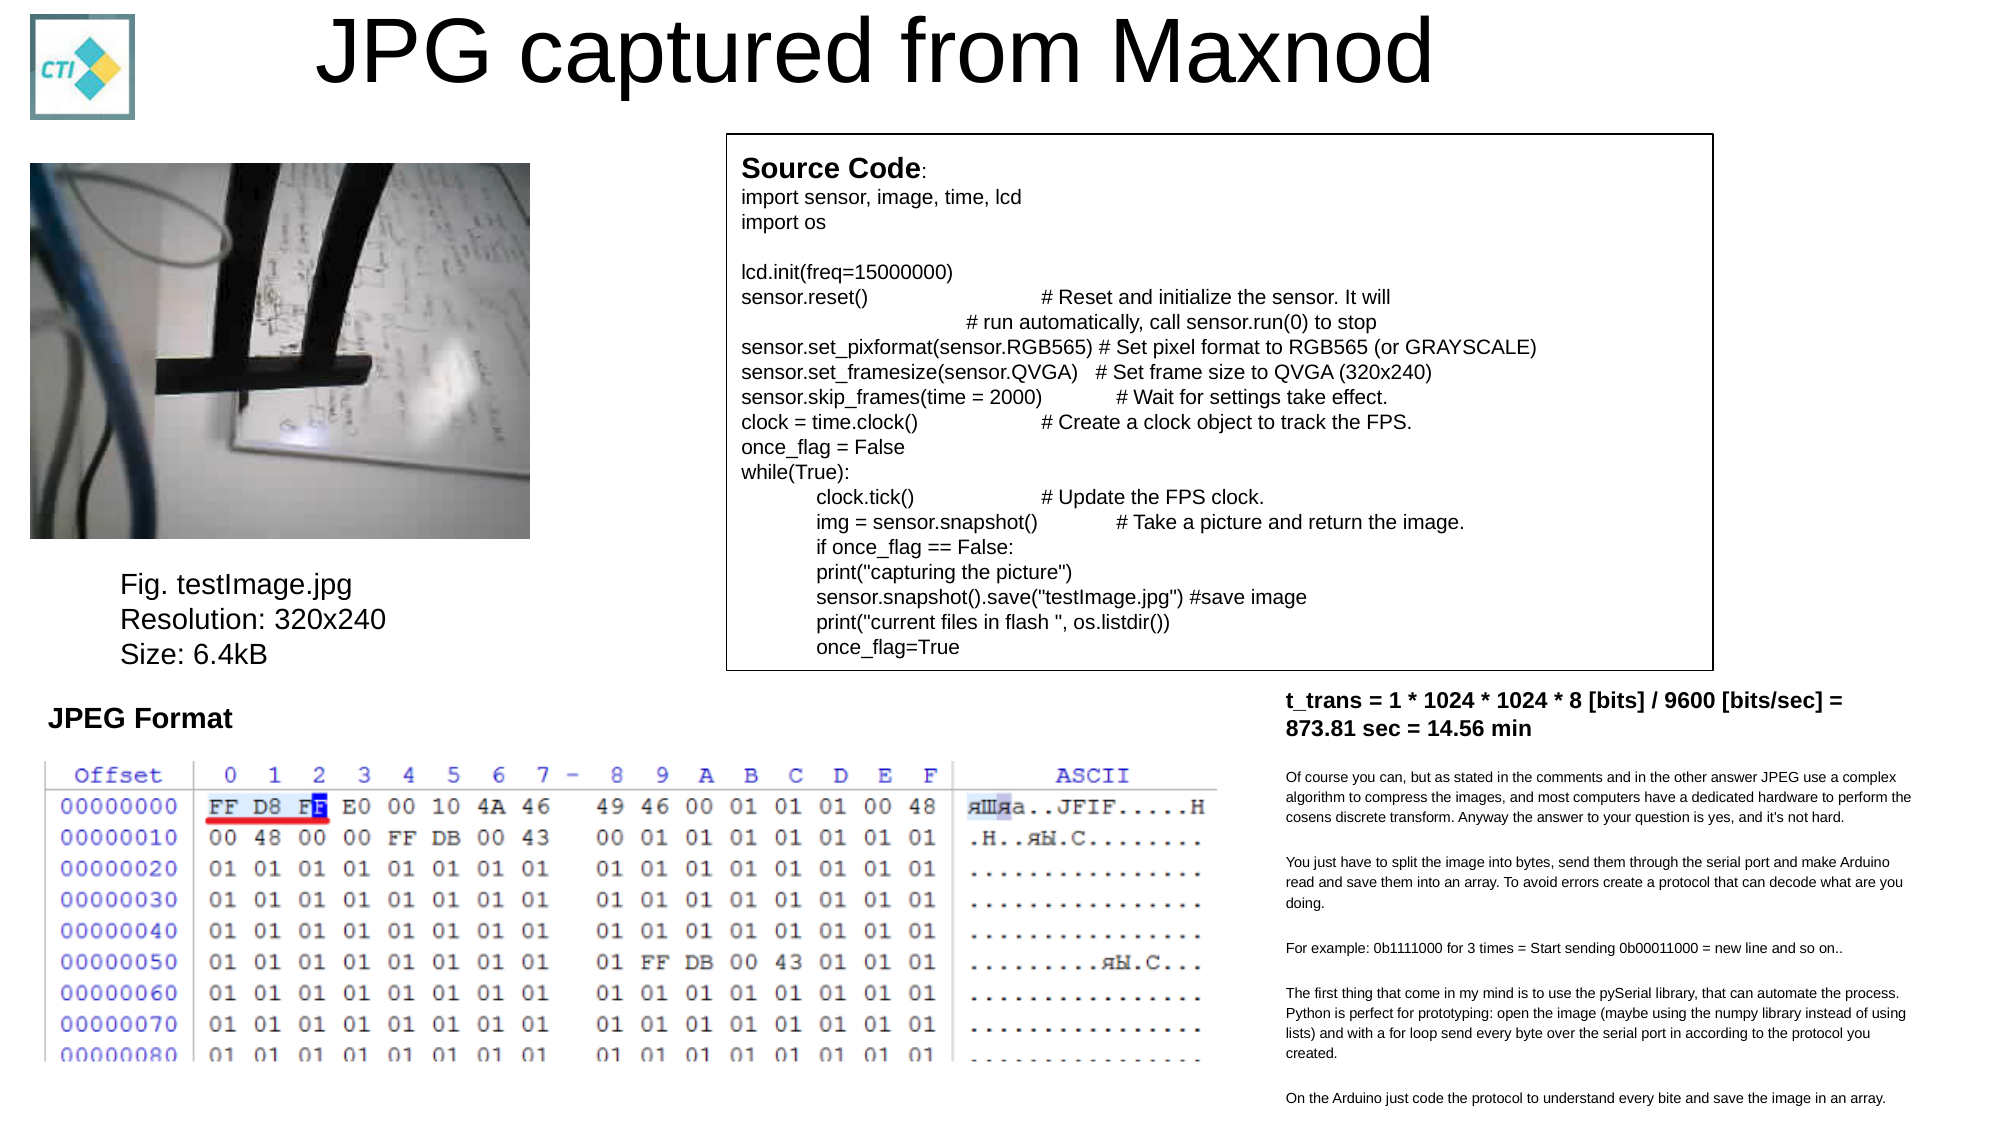

JPG captured from Maxnod
Source Code:
import sensor, image, time, lcd
import os
lcd.init(freq=15000000)
sensor.reset() 	# Reset and initialize the sensor. It will
 	# run automatically, call sensor.run(0) to stop
sensor.set_pixformat(sensor.RGB565) # Set pixel format to RGB565 (or GRAYSCALE)
sensor.set_framesize(sensor.QVGA) # Set frame size to QVGA (320x240)
sensor.skip_frames(time = 2000) 	# Wait for settings take effect.
clock = time.clock() 	# Create a clock object to track the FPS.
once_flag = False
while(True):
	clock.tick() 	# Update the FPS clock.
	img = sensor.snapshot() 	# Take a picture and return the image.
	if once_flag == False:
 	print("capturing the picture")
 	sensor.snapshot().save("testImage.jpg") #save image
 	print("current files in flash ", os.listdir())
 	once_flag=True
Fig. testImage.jpg
Resolution: 320x240
Size: 6.4kB
t_trans = 1 * 1024 * 1024 * 8 [bits] / 9600 [bits/sec] = 873.81 sec = 14.56 min
Of course you can, but as stated in the comments and in the other answer JPEG use a complex algorithm to compress the images, and most computers have a dedicated hardware to perform the cosens discrete transform. Anyway the answer to your question is yes, and it's not hard.
You just have to split the image into bytes, send them through the serial port and make Arduino read and save them into an array. To avoid errors create a protocol that can decode what are you doing.
For example: 0b1111000 for 3 times = Start sending 0b00011000 = new line and so on..
The first thing that come in my mind is to use the pySerial library, that can automate the process. Python is perfect for prototyping: open the image (maybe using the numpy library instead of using lists) and with a for loop send every byte over the serial port in according to the protocol you created.
On the Arduino just code the protocol to understand every bite and save the image in an array.
JPEG Format